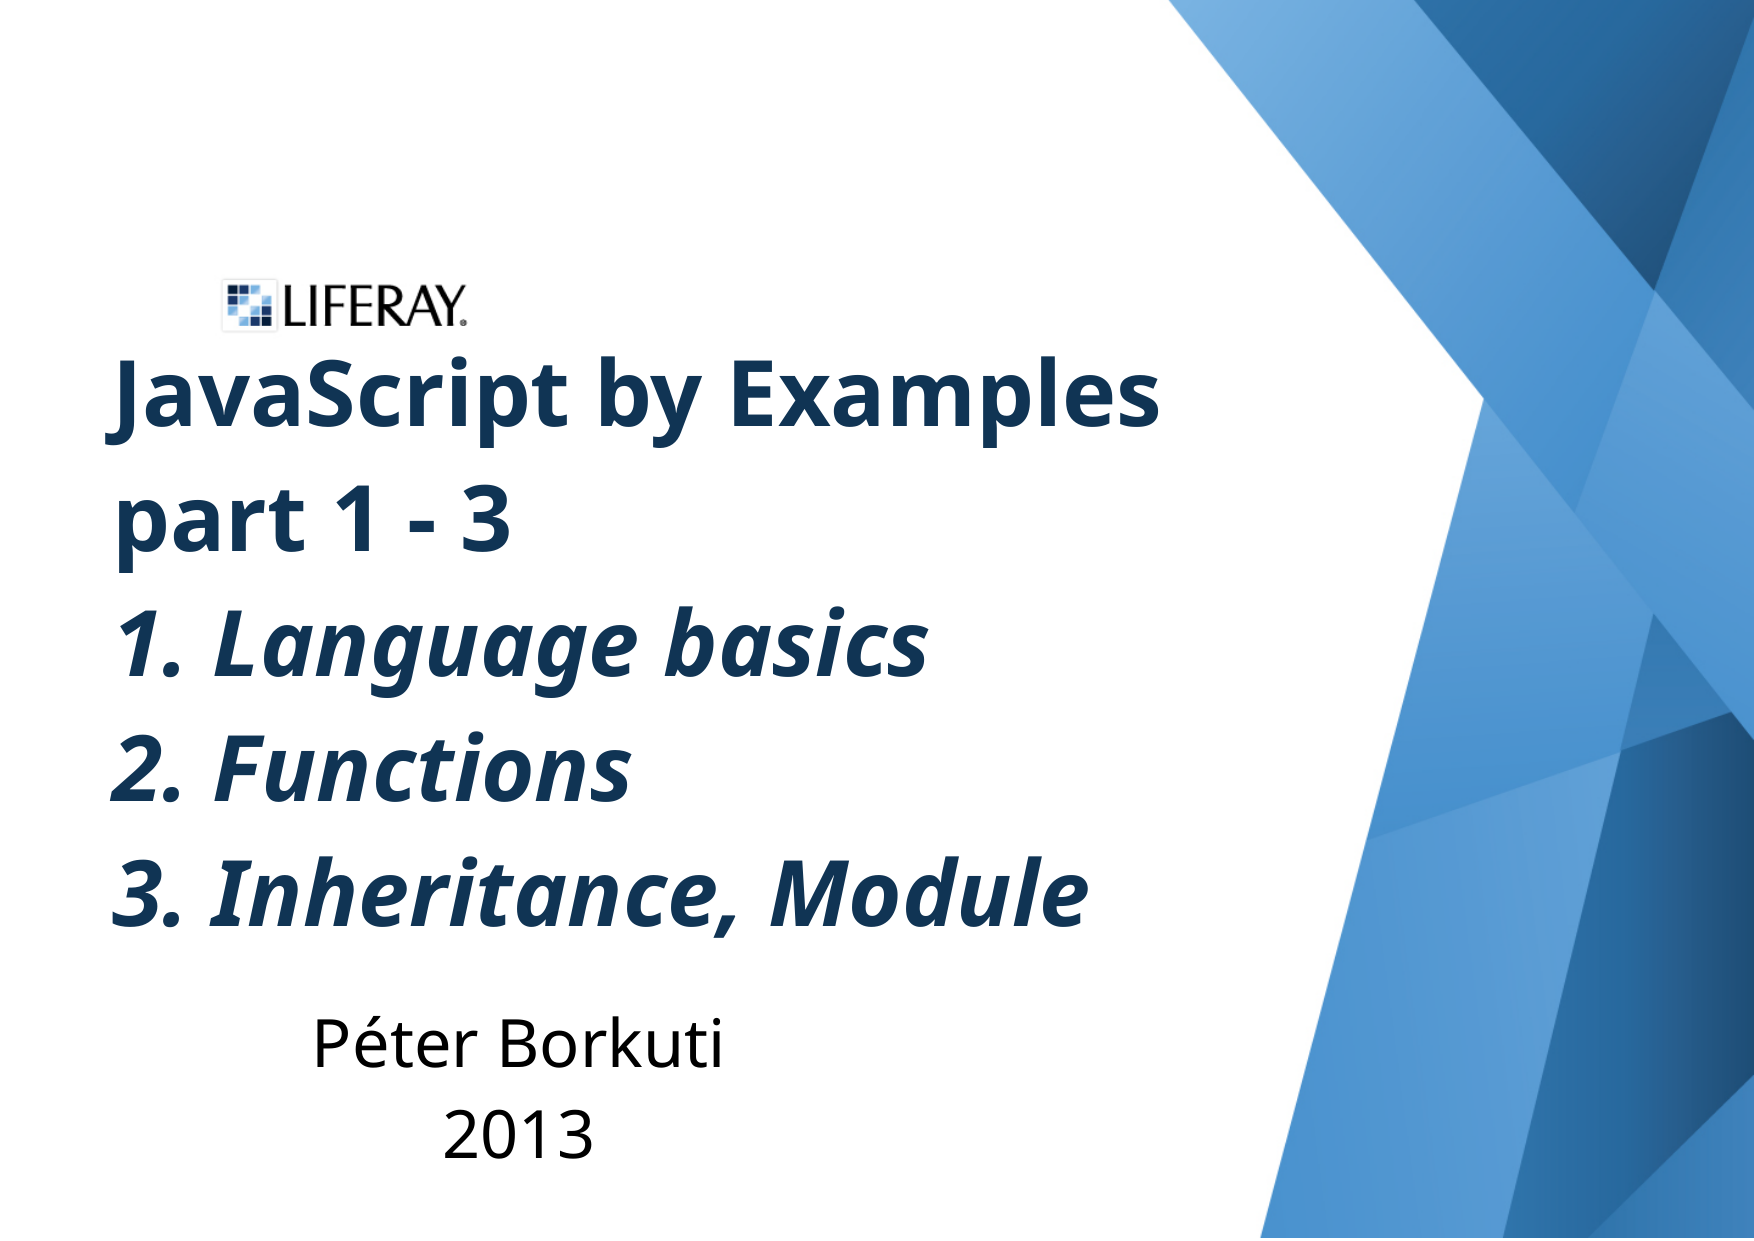

# JavaScript by Examples part 1 - 3 1. Language basics 2. Functions 3. Inheritance, Module
Péter Borkuti
2013